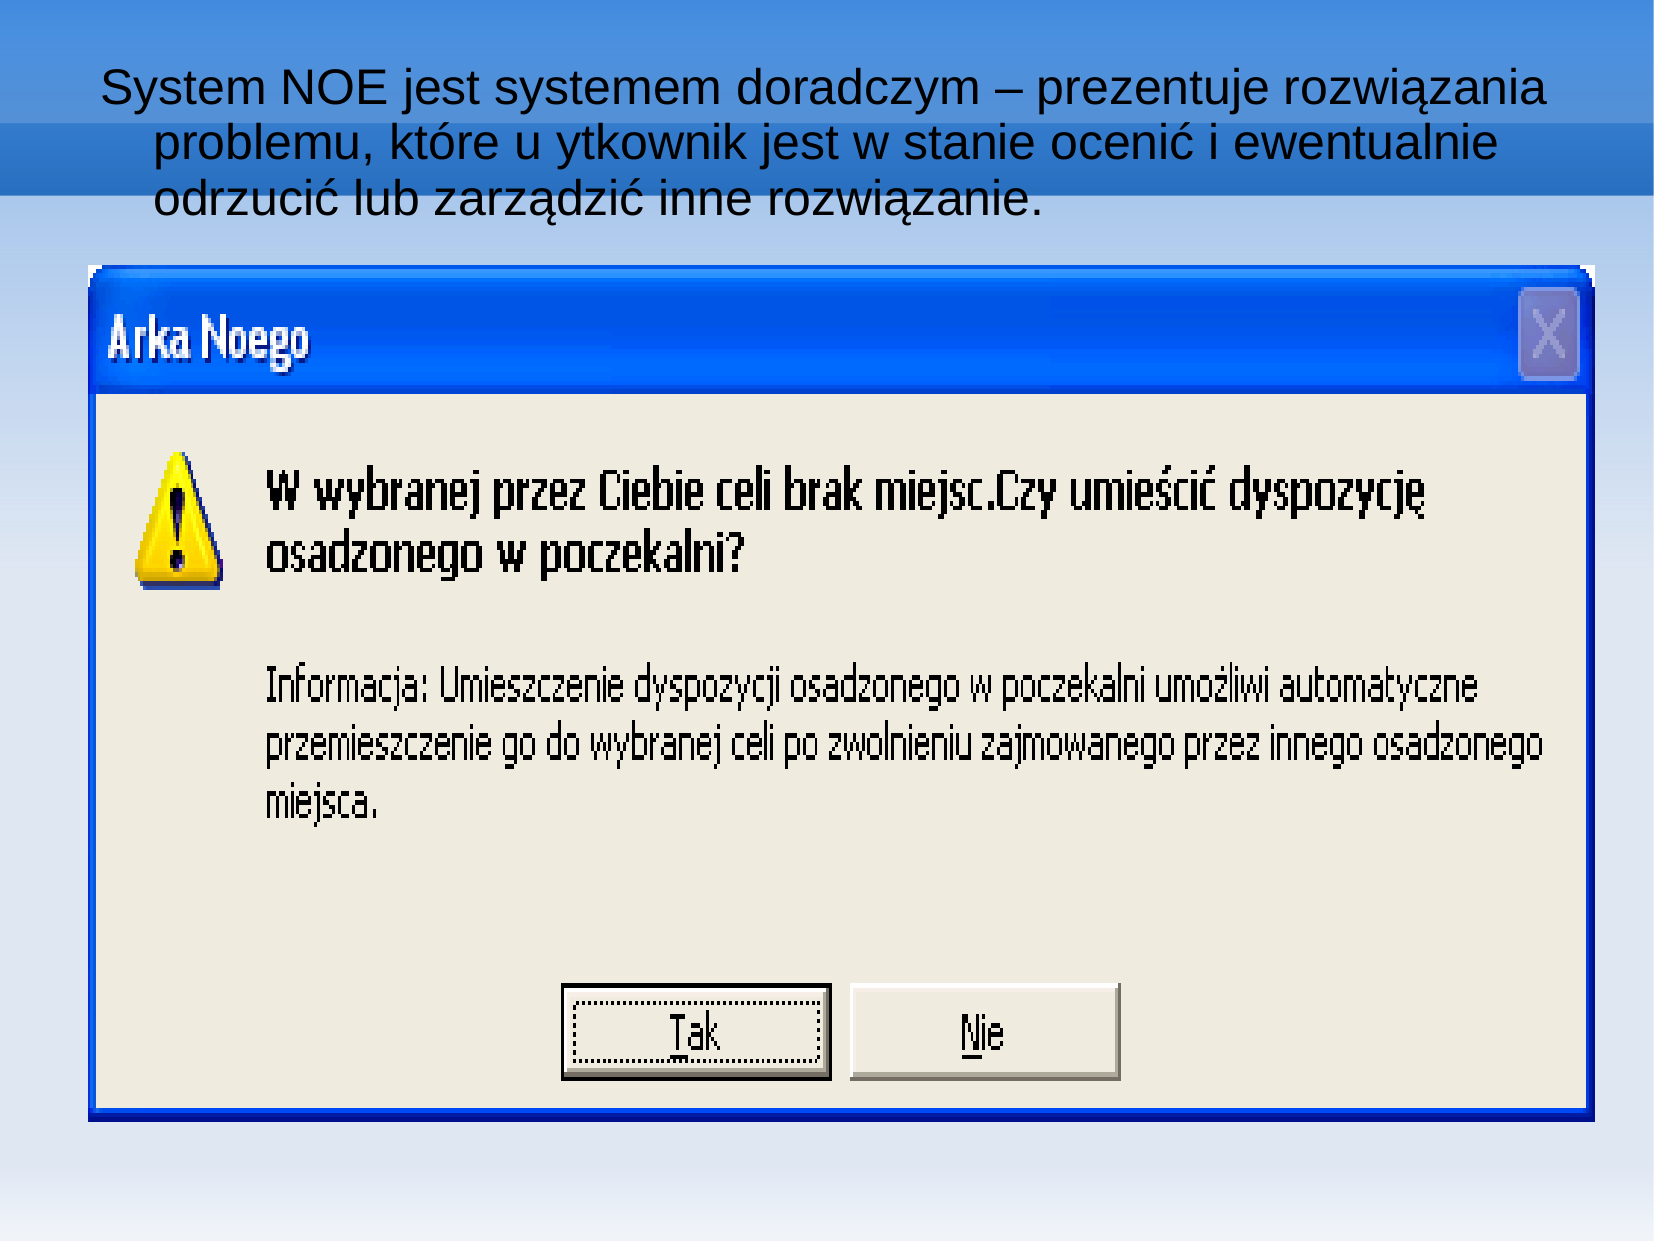

#
System NOE jest systemem doradczym – prezentuje rozwiązania problemu, które u ytkownik jest w stanie ocenić i ewentualnie odrzucić lub zarządzić inne rozwiązanie.